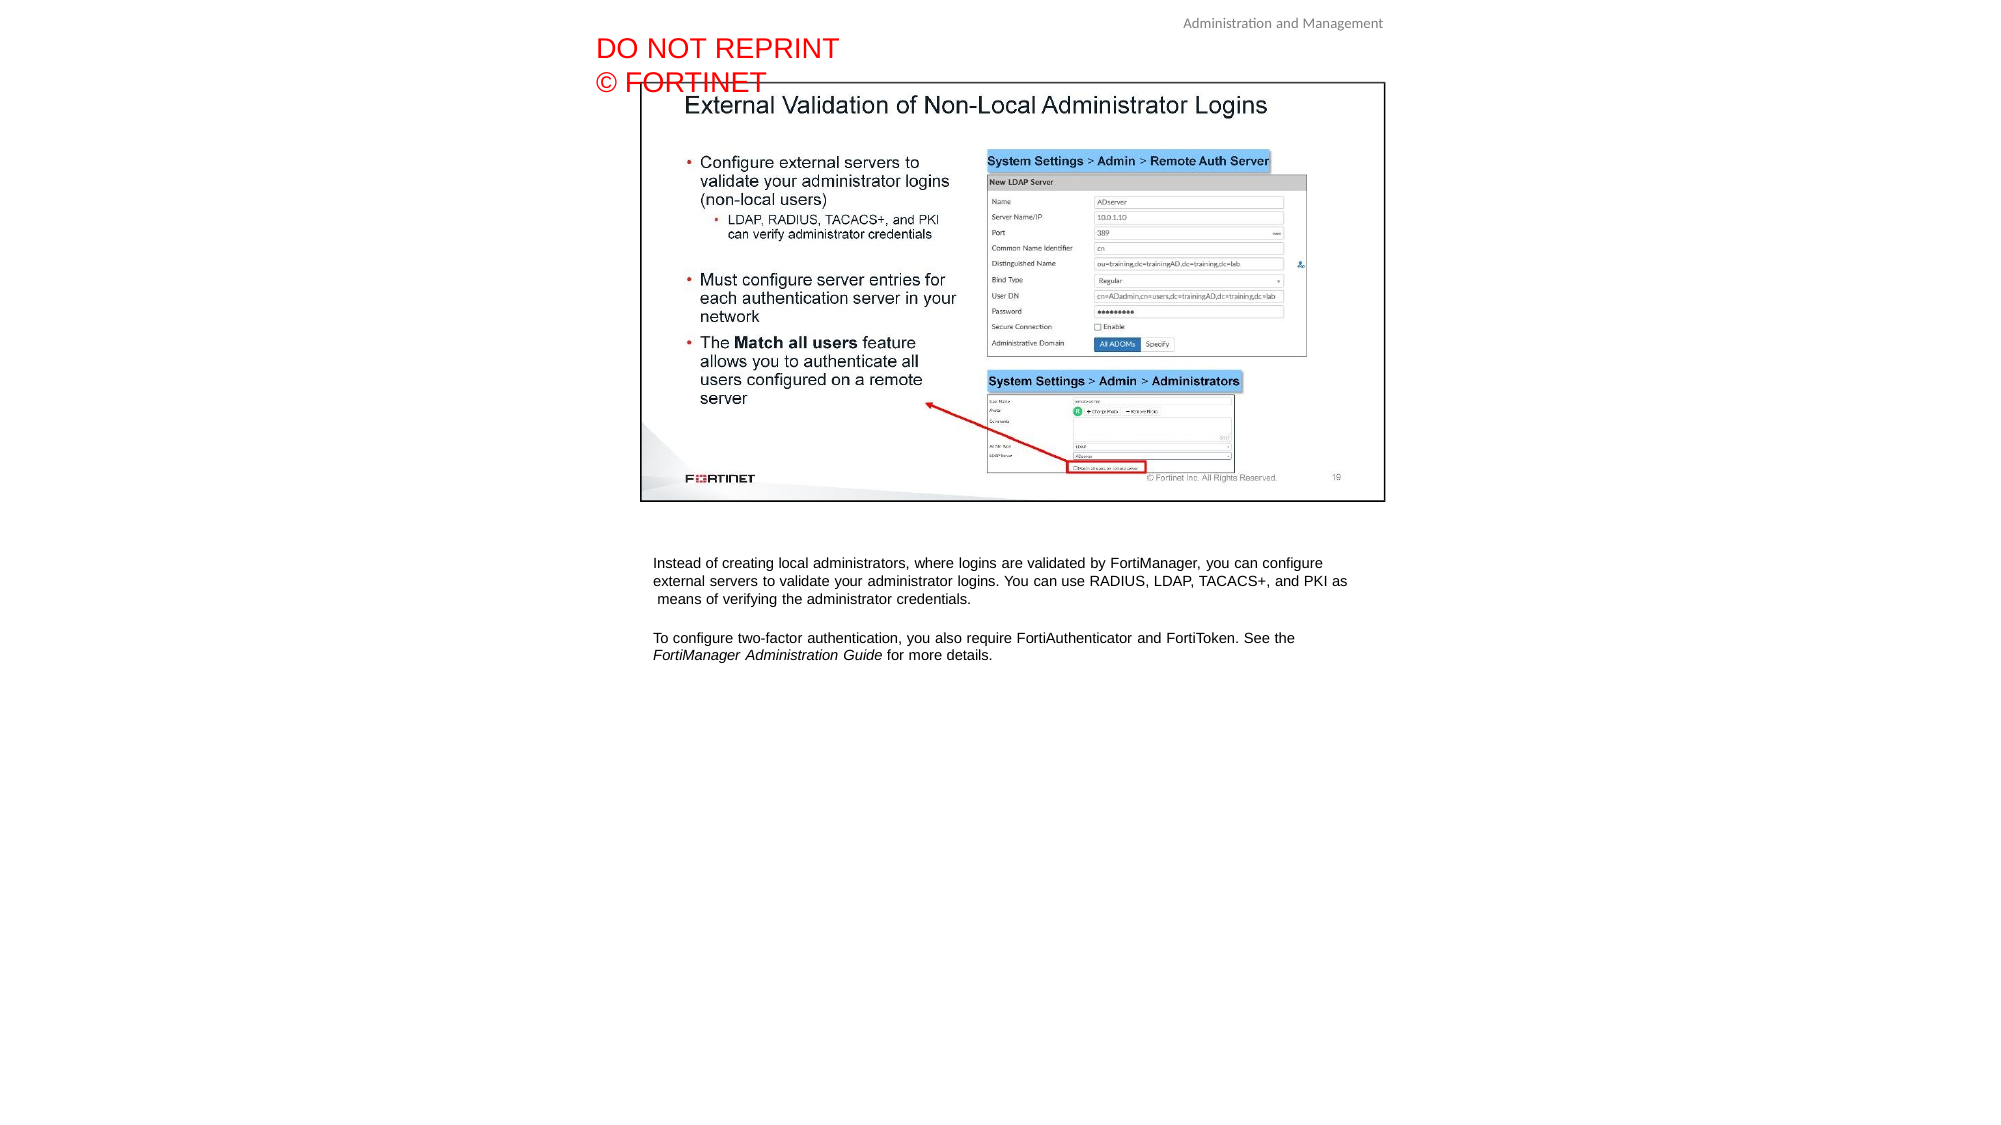

Administration and Management
DO NOT REPRINT
© FORTINET
Instead of creating local administrators, where logins are validated by FortiManager, you can configure external servers to validate your administrator logins. You can use RADIUS, LDAP, TACACS+, and PKI as means of verifying the administrator credentials.
To configure two-factor authentication, you also require FortiAuthenticator and FortiToken. See the
FortiManager Administration Guide for more details.
FortiManager 6.2 Study Guide
1